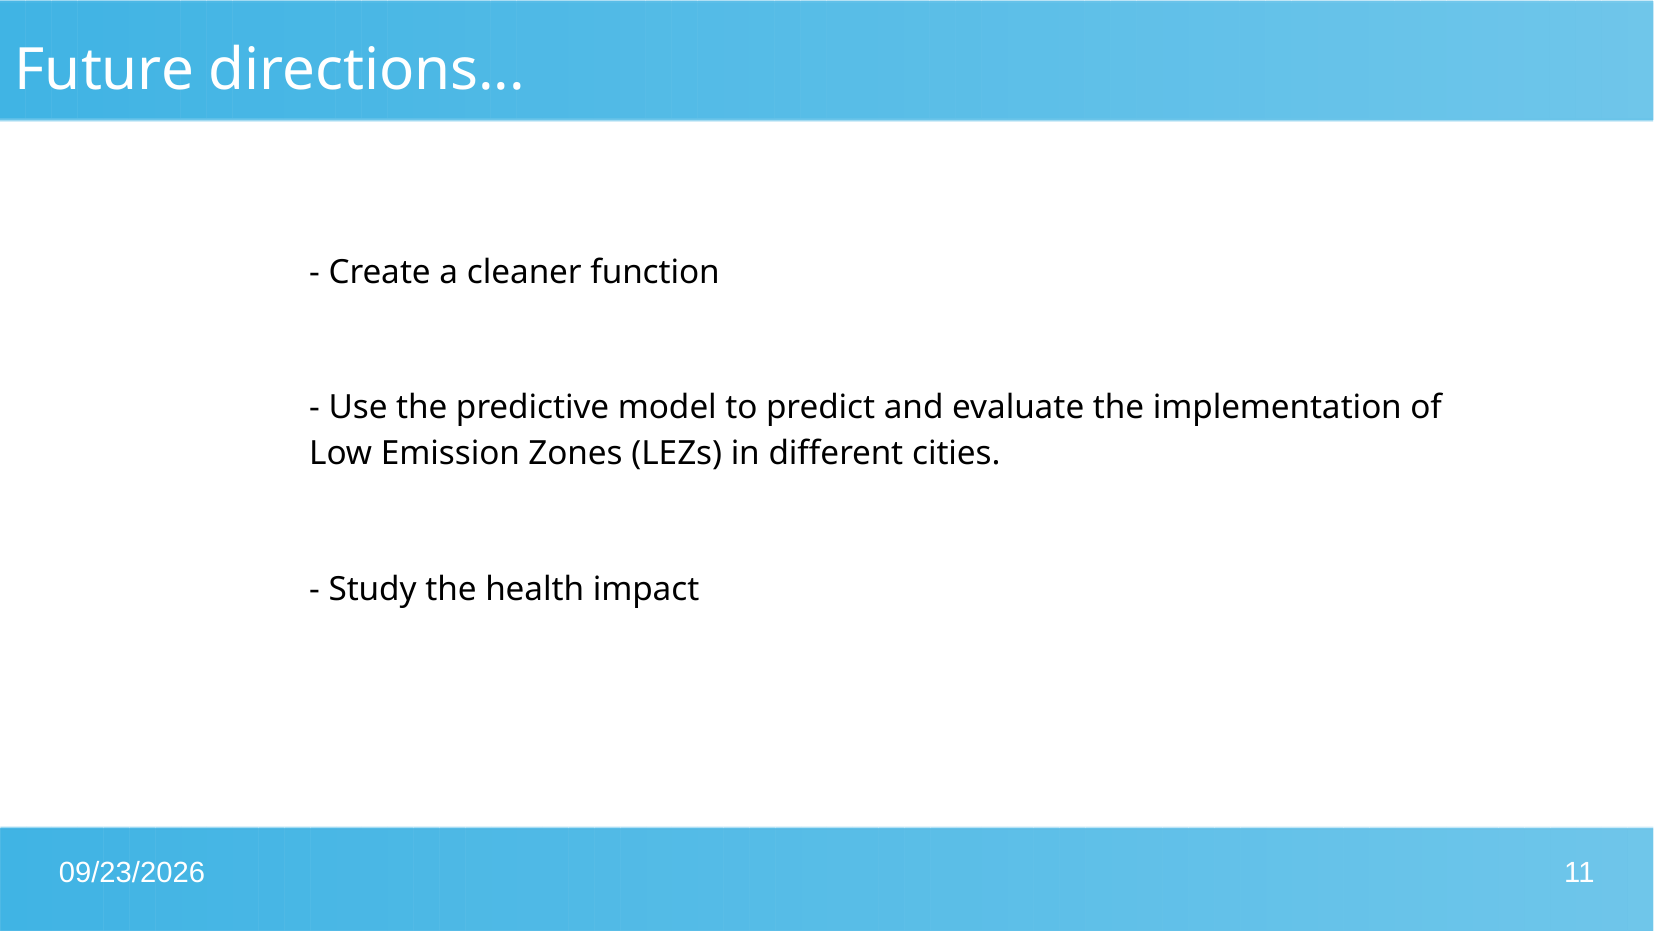

Future directions...
- Create a cleaner function
- Use the predictive model to predict and evaluate the implementation of Low Emission Zones (LEZs) in different cities.
- Study the health impact
11